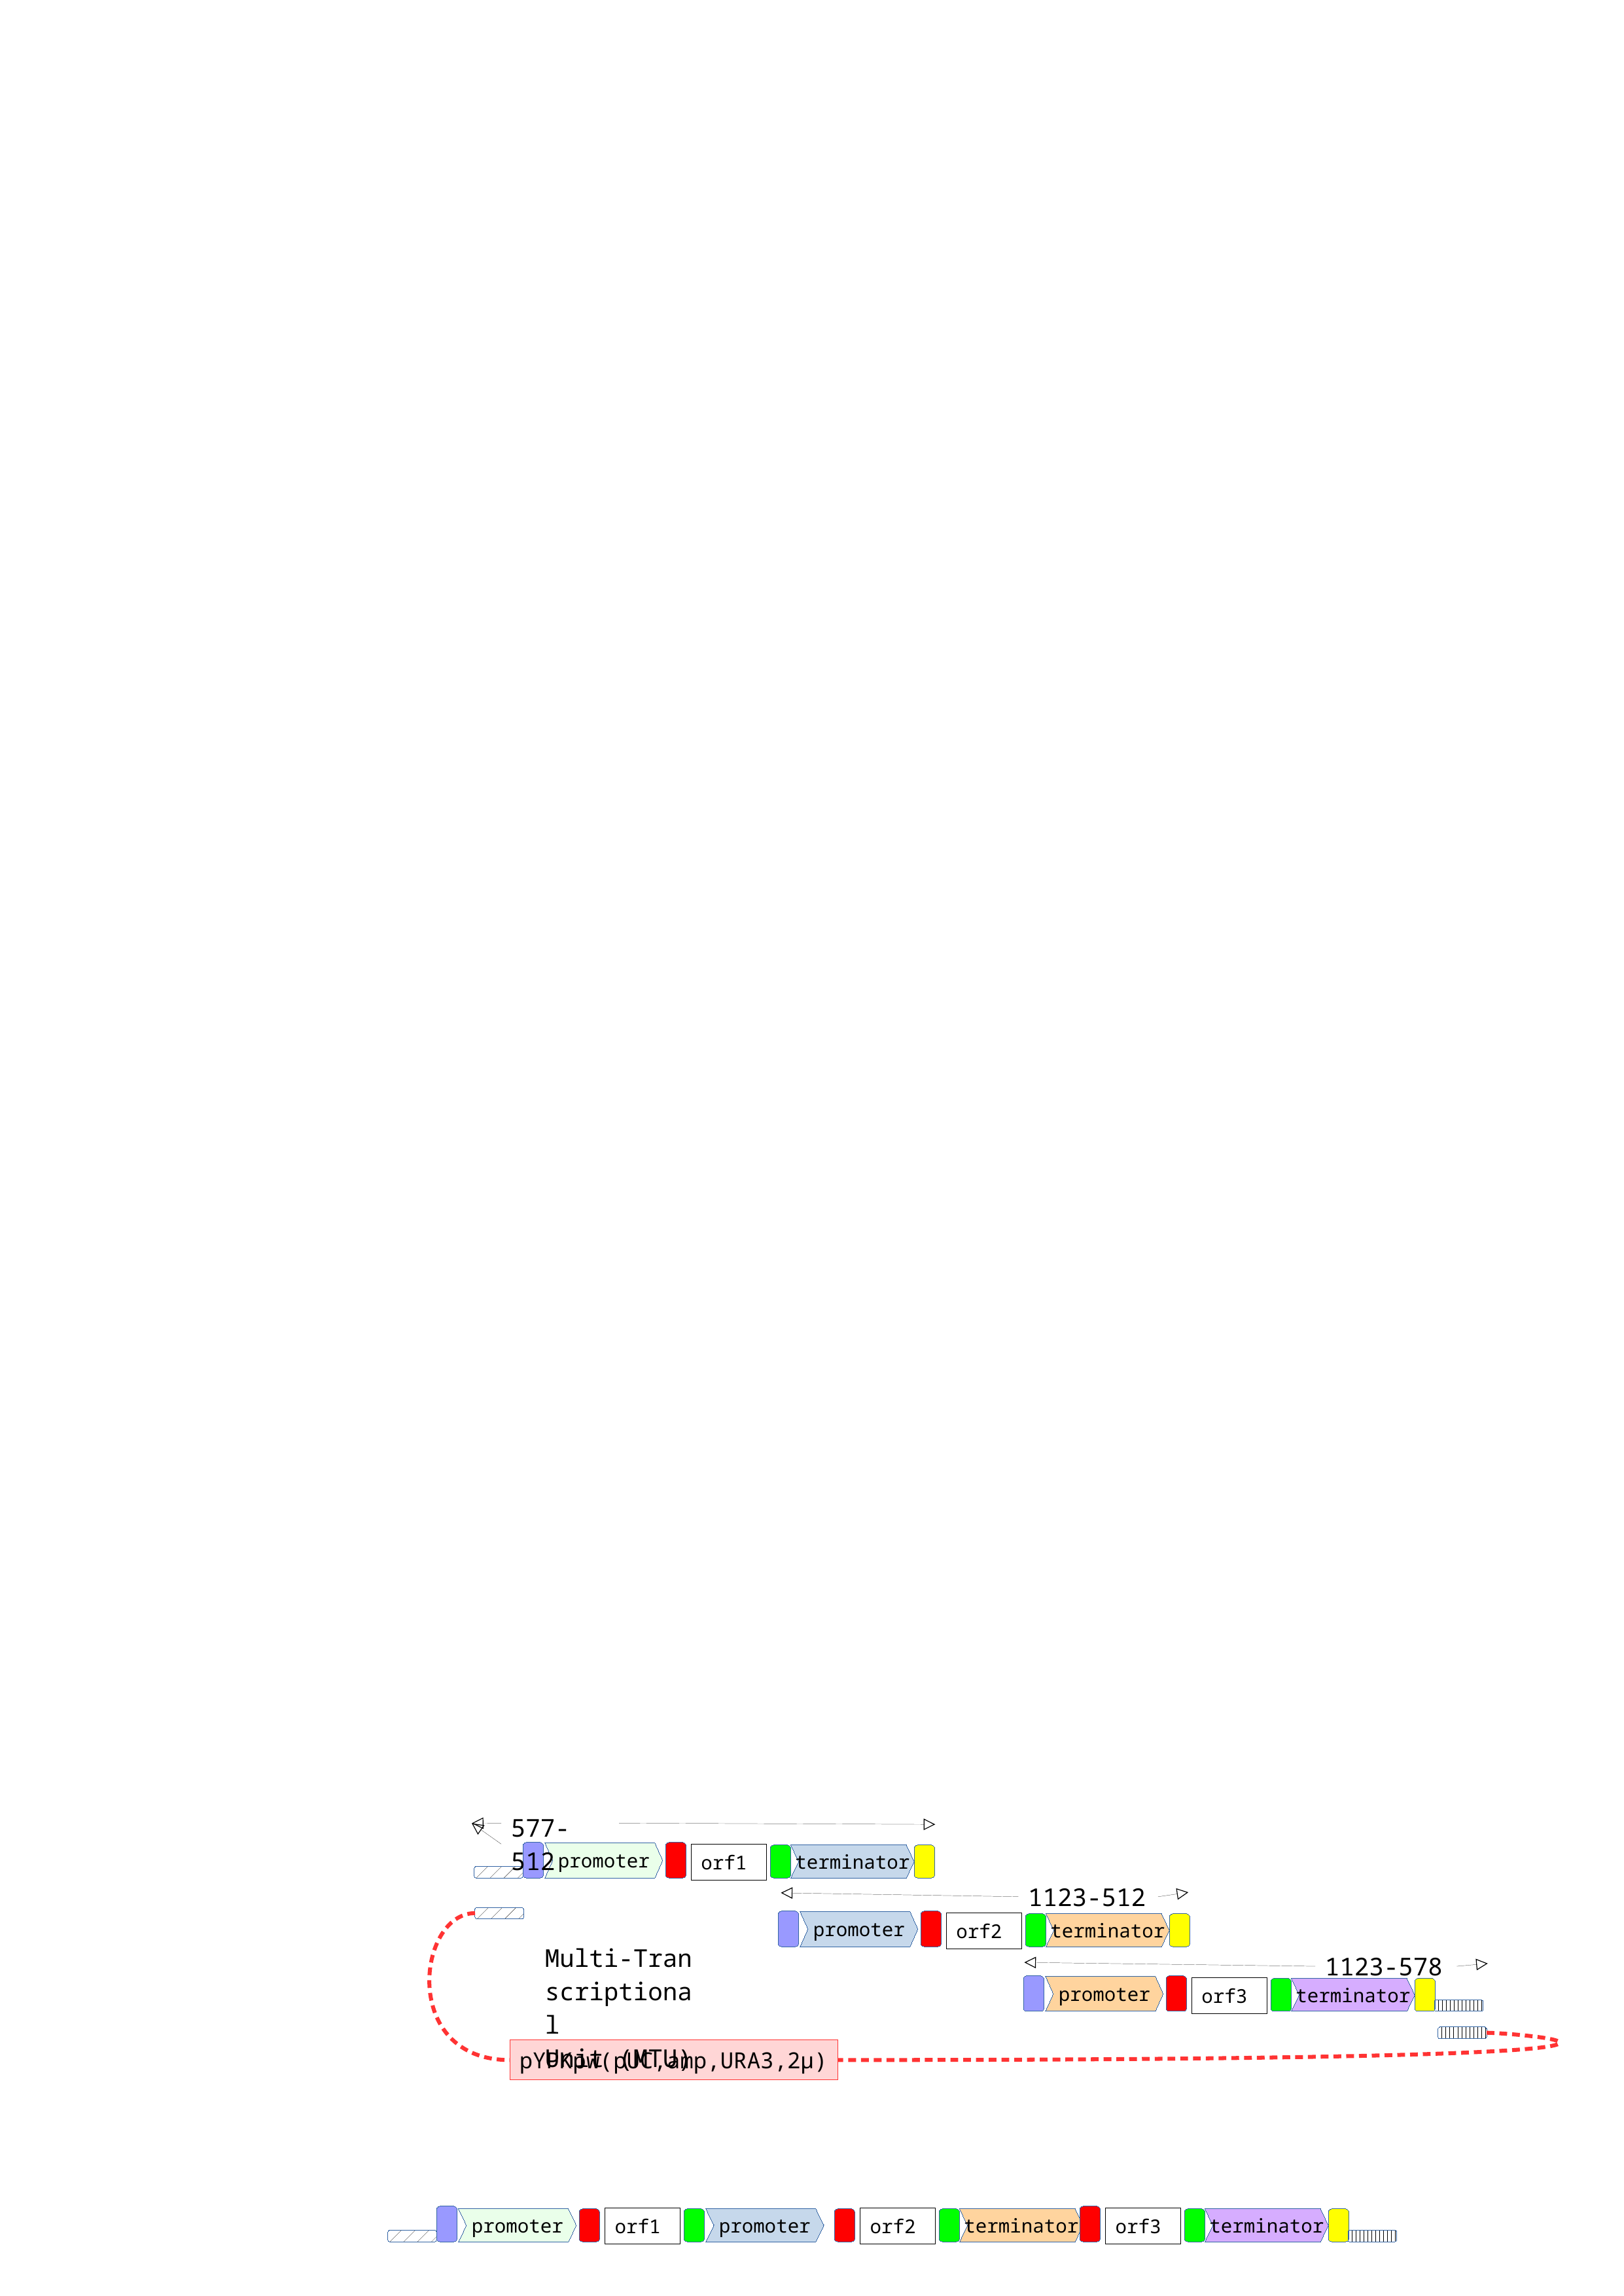

#
577-512
promoter
orf1
terminator
1123-512
promoter
orf2
terminator
Multi-Tran
scriptional
Unit (MTU)
1123-578
promoter
orf3
terminator
pYPKpw(pUC,amp,URA3,2µ)
orf1
orf2
orf3
terminator
promoter
promoter
terminator